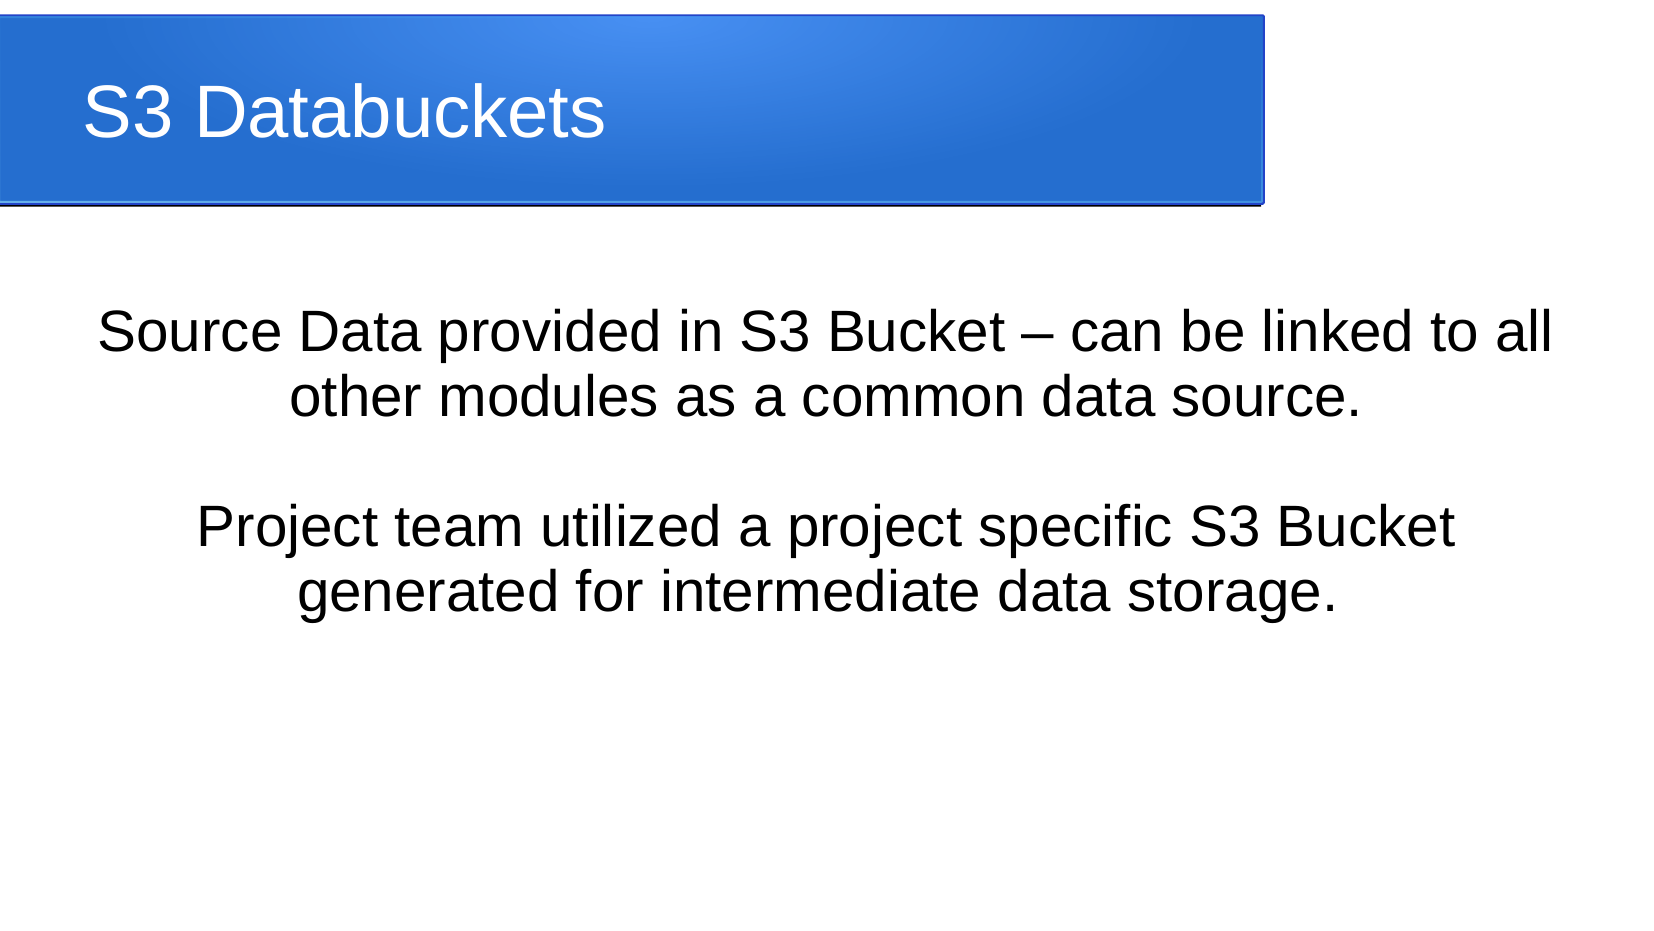

# S3 Databuckets
Source Data provided in S3 Bucket – can be linked to all other modules as a common data source.
Project team utilized a project specific S3 Bucket generated for intermediate data storage.